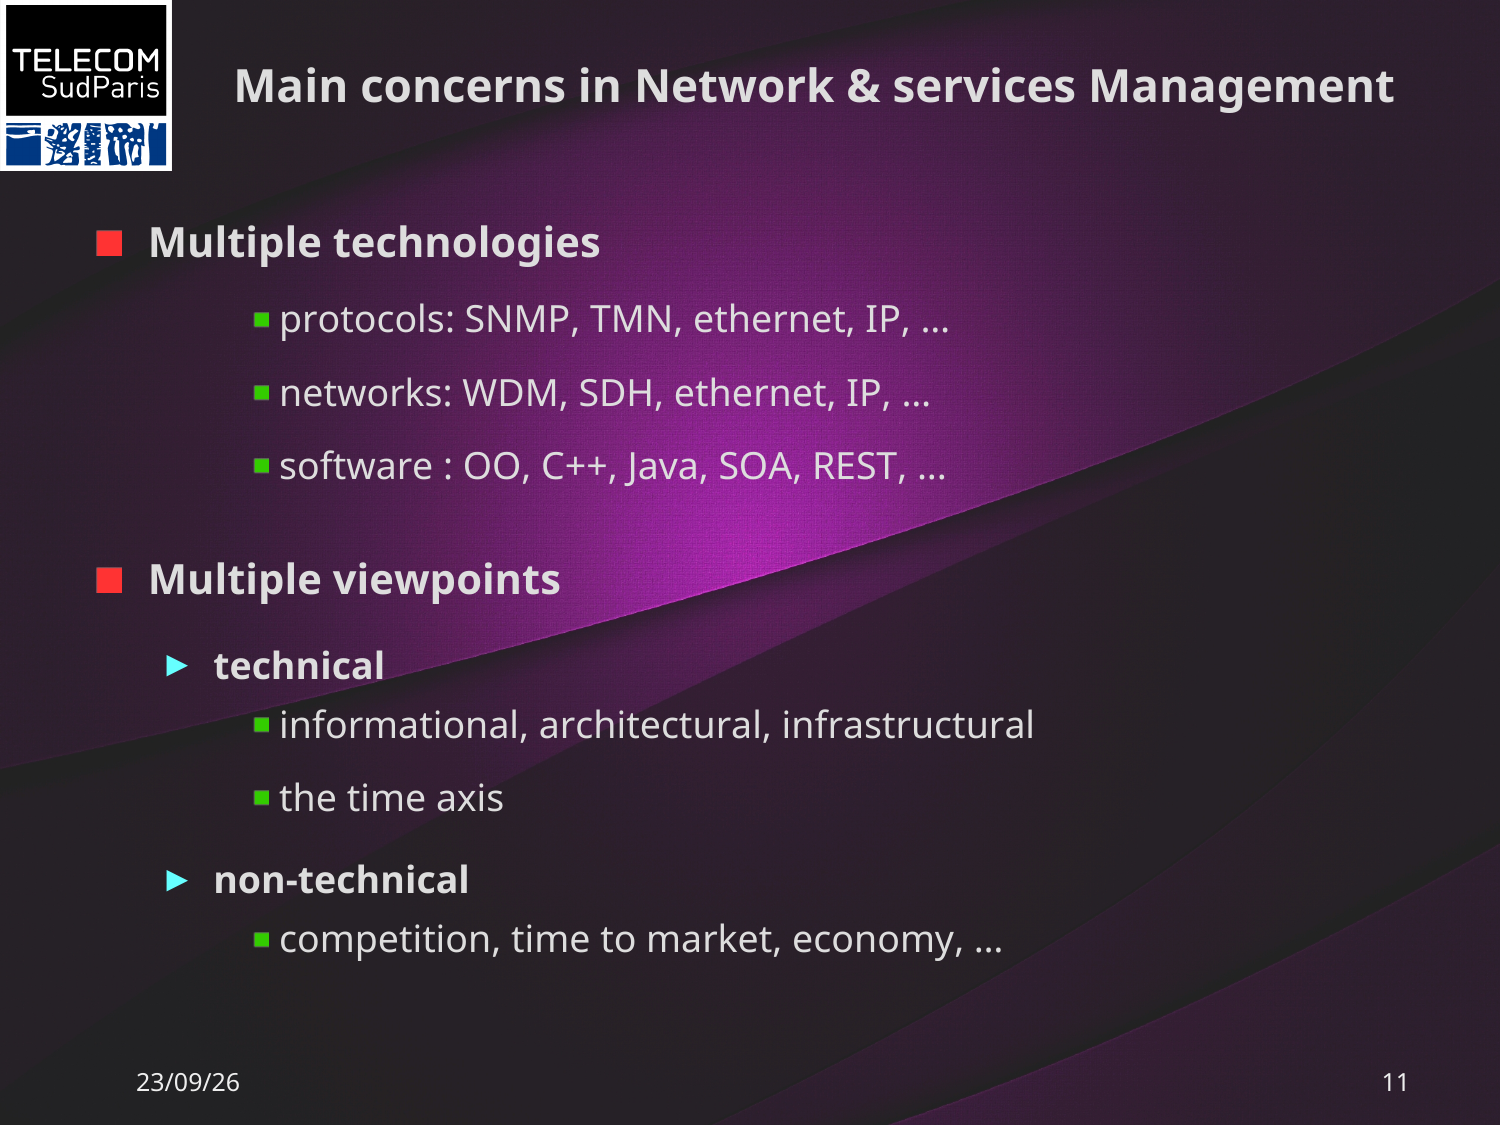

# Main concerns in Network & services Management
Multiple technologies
protocols: SNMP, TMN, ethernet, IP, …
networks: WDM, SDH, ethernet, IP, …
software : OO, C++, Java, SOA, REST, ...
Multiple viewpoints
technical
informational, architectural, infrastructural
the time axis
non-technical
competition, time to market, economy, …
11